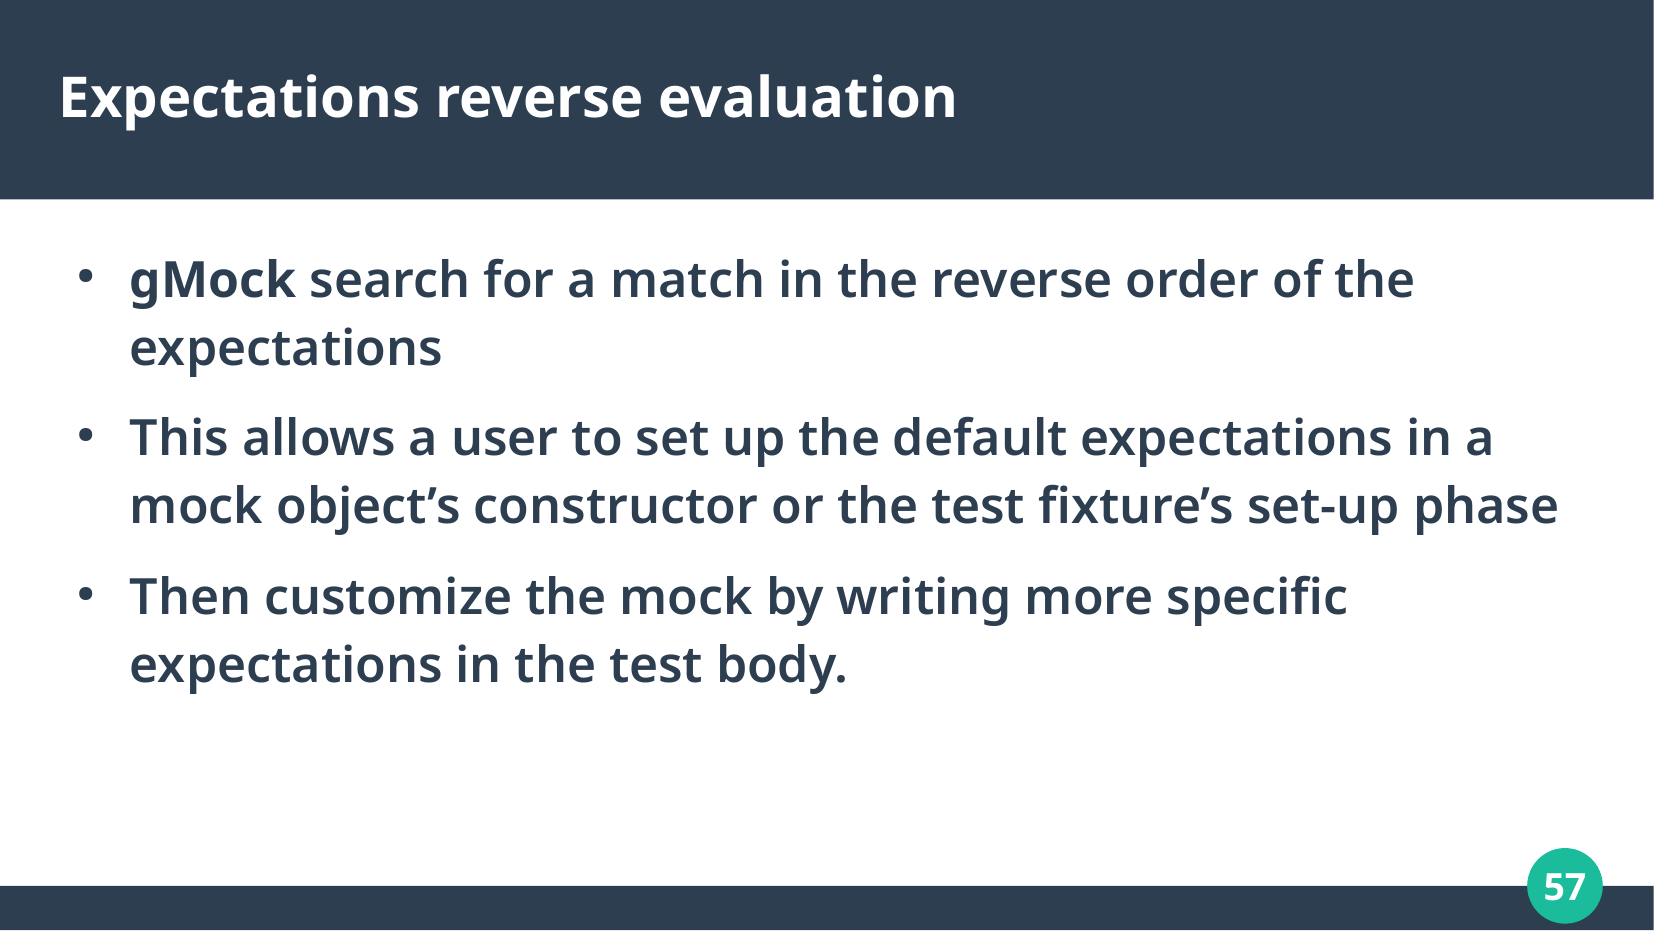

# Expectations reverse evaluation
gMock search for a match in the reverse order of the expectations
This allows a user to set up the default expectations in a mock object’s constructor or the test fixture’s set-up phase
Then customize the mock by writing more specific expectations in the test body.